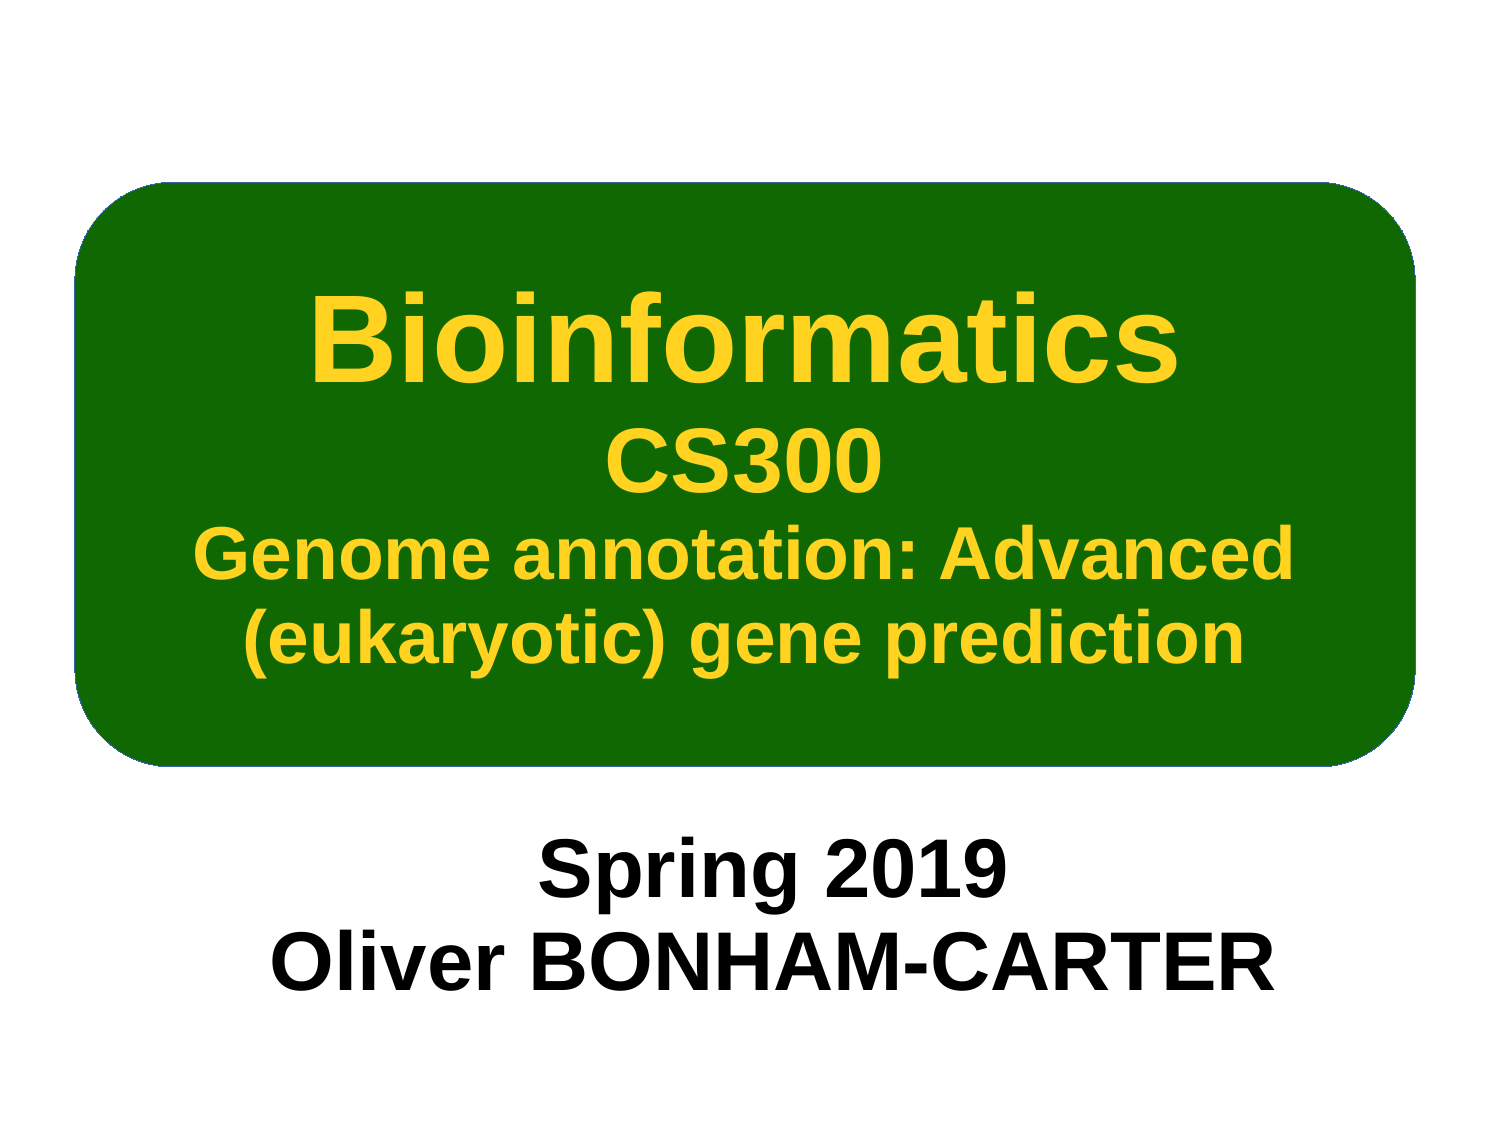

Bioinformatics
CS300
Genome annotation: Advanced
(eukaryotic) gene prediction
Spring 2019
Oliver BONHAM-CARTER